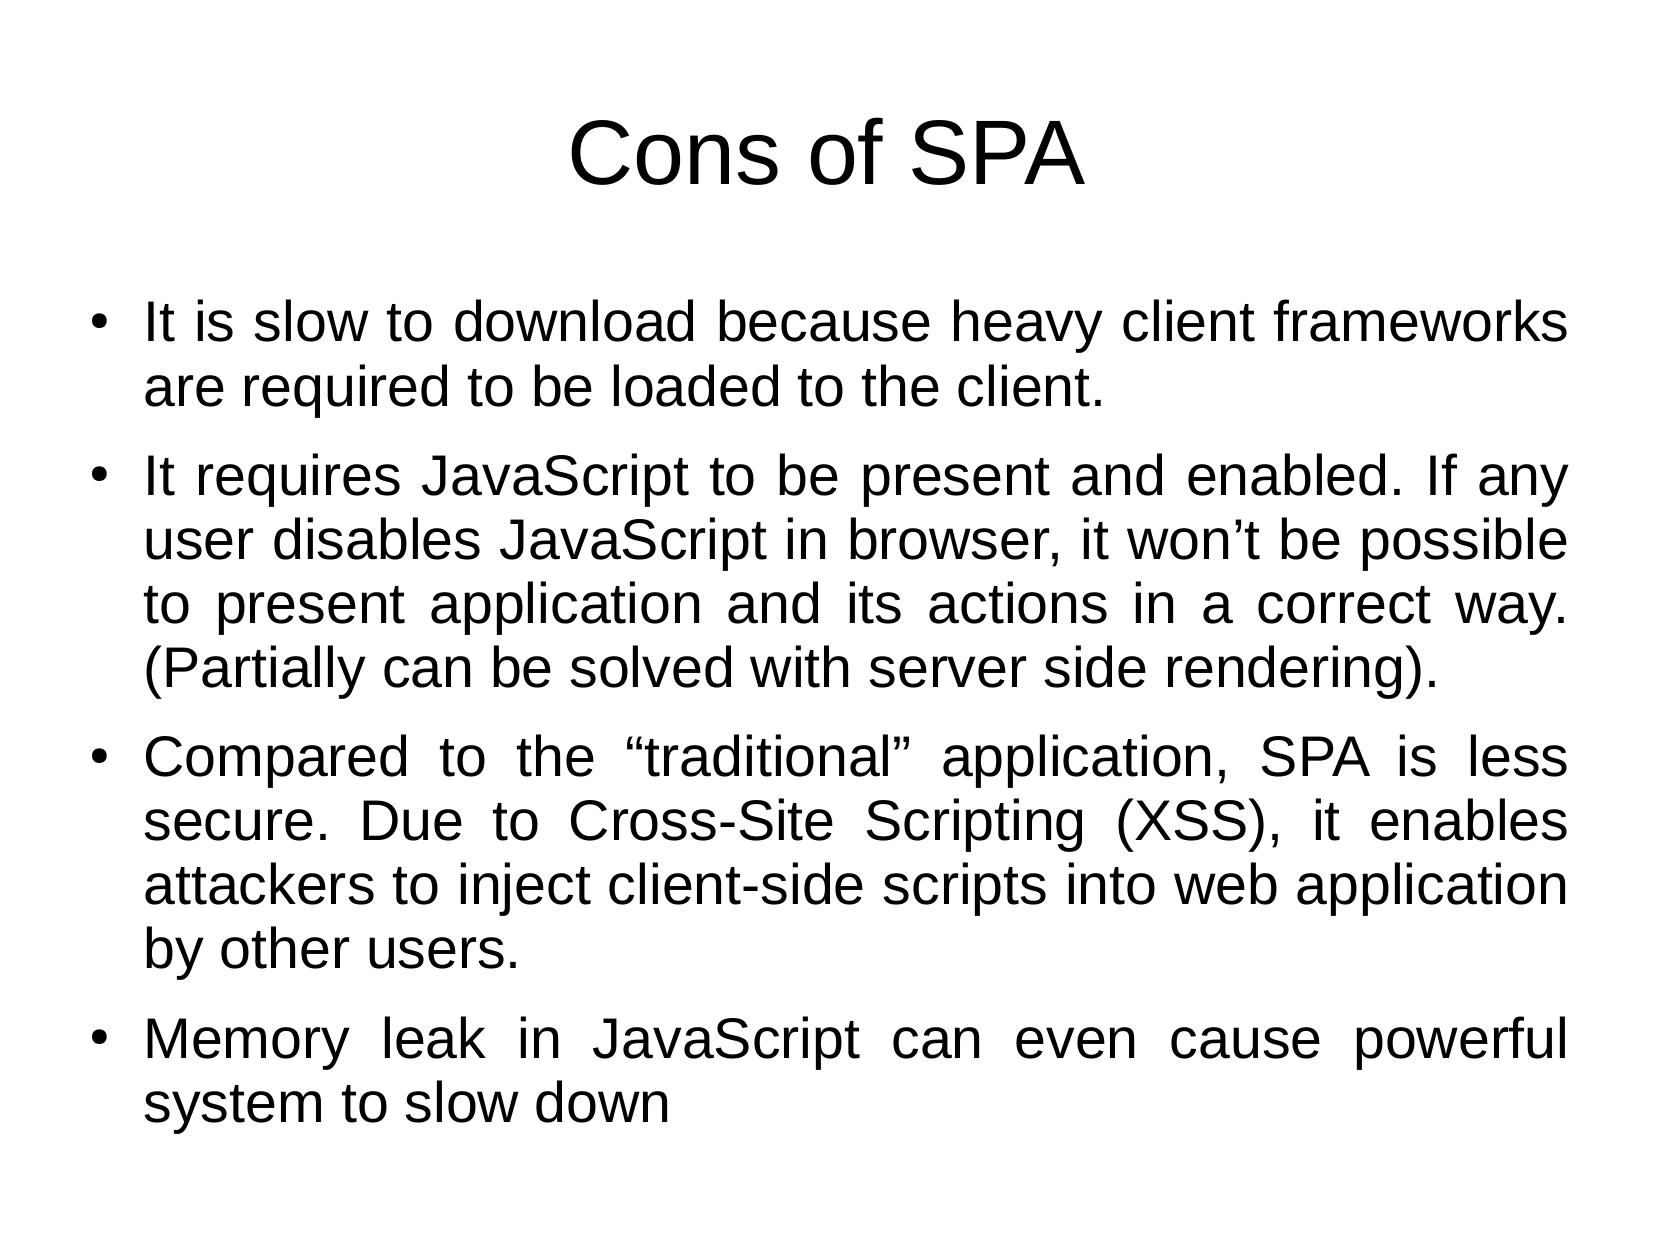

# Cons of SPA
It is slow to download because heavy client frameworks are required to be loaded to the client.
It requires JavaScript to be present and enabled. If any user disables JavaScript in browser, it won’t be possible to present application and its actions in a correct way. (Partially can be solved with server side rendering).
Compared to the “traditional” application, SPA is less secure. Due to Cross-Site Scripting (XSS), it enables attackers to inject client-side scripts into web application by other users.
Memory leak in JavaScript can even cause powerful system to slow down